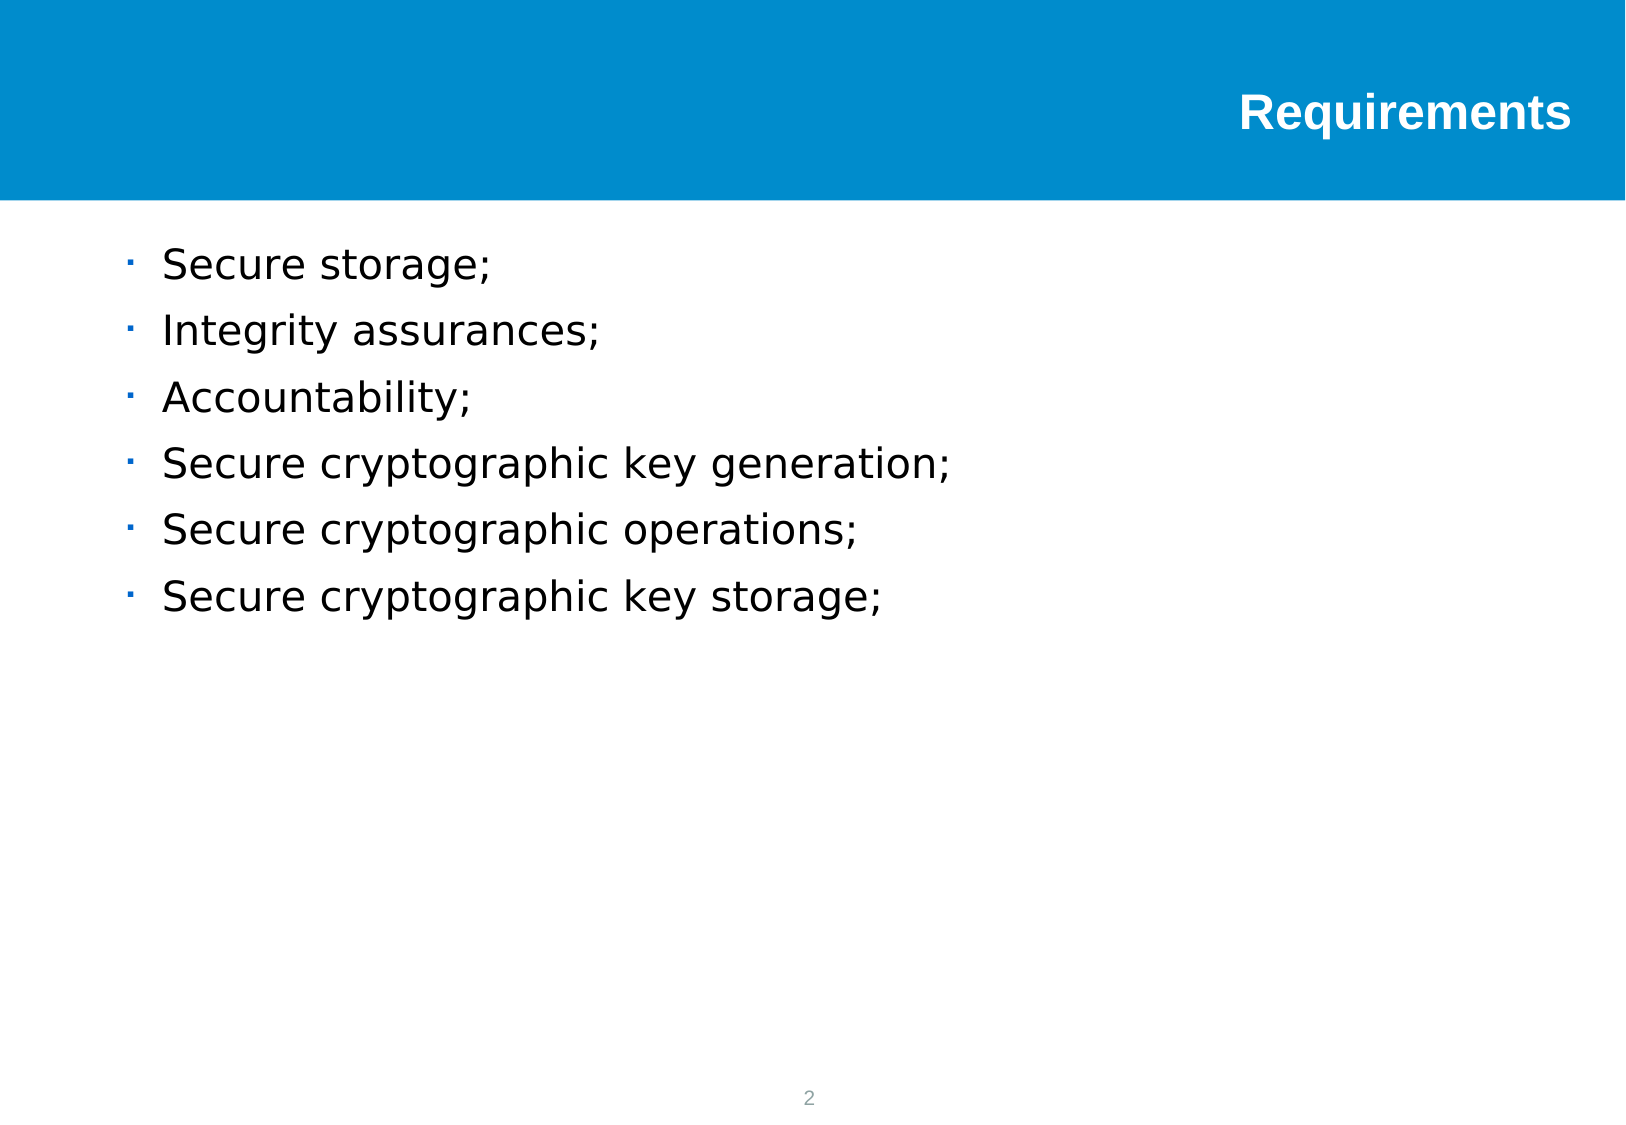

# Requirements
Secure storage;
Integrity assurances;
Accountability;
Secure cryptographic key generation;
Secure cryptographic operations;
Secure cryptographic key storage;